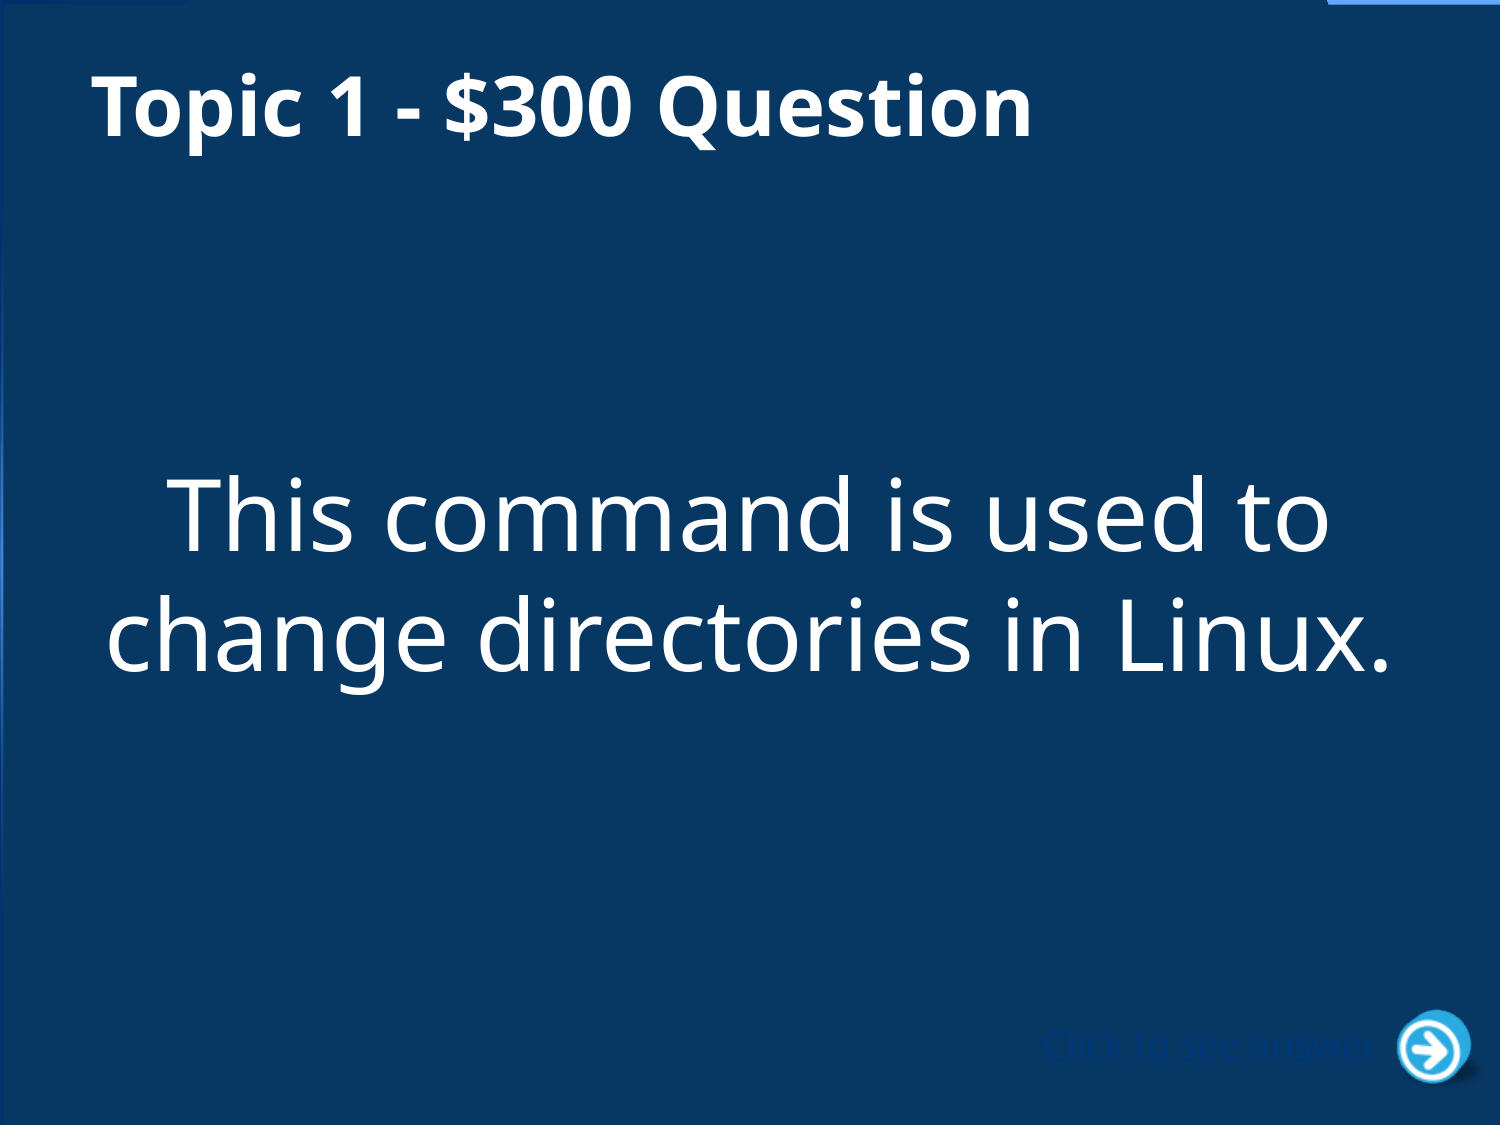

Topic 1 - $300 Question
# This command is used to change directories in Linux.
Click to see answer